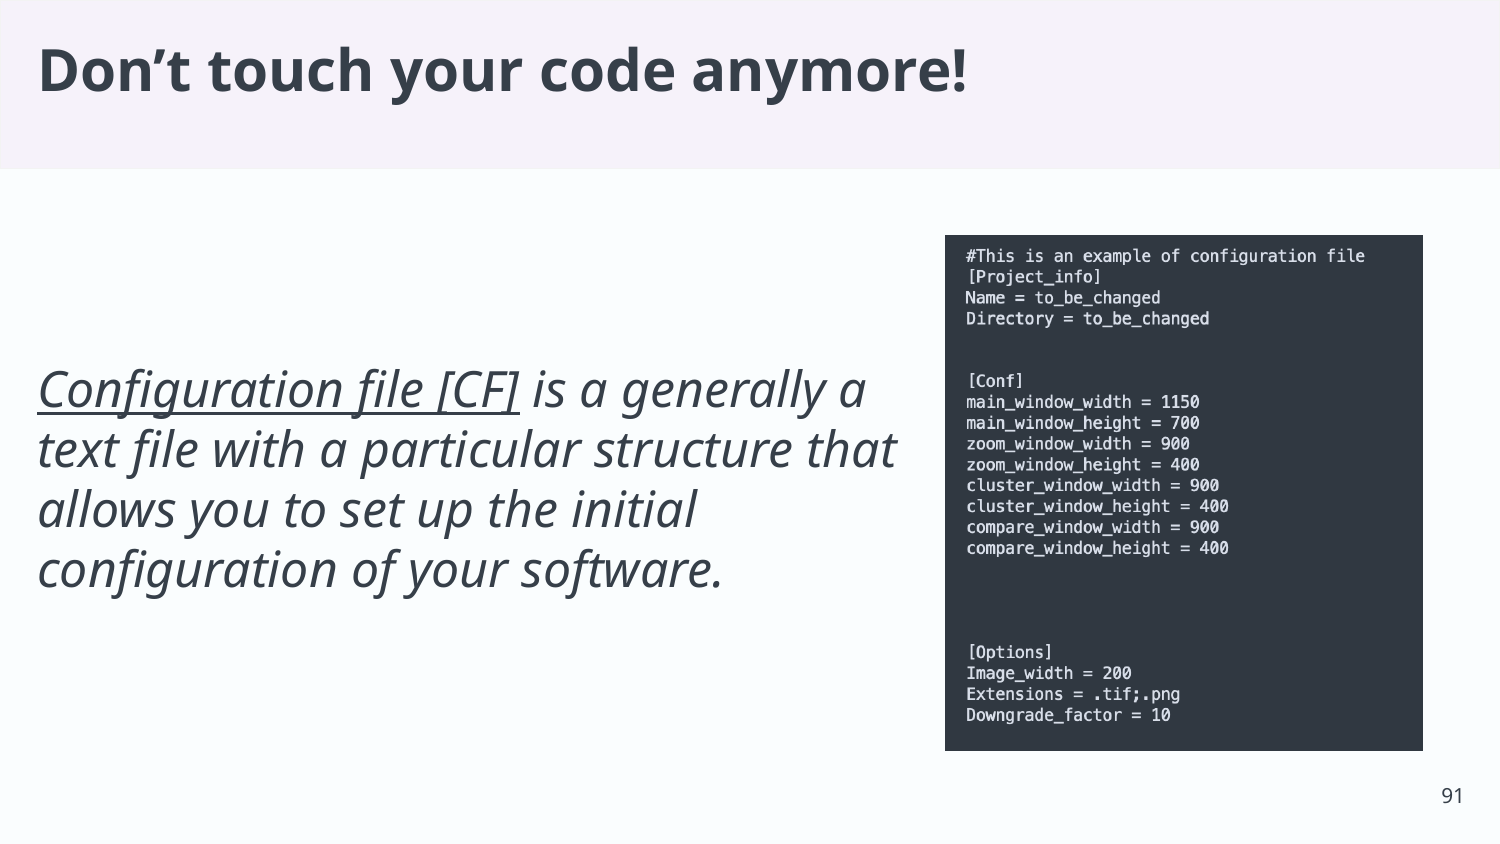

# Don’t touch your code anymore!
Configuration file [CF] is a generally a text file with a particular structure that allows you to set up the initial configuration of your software.